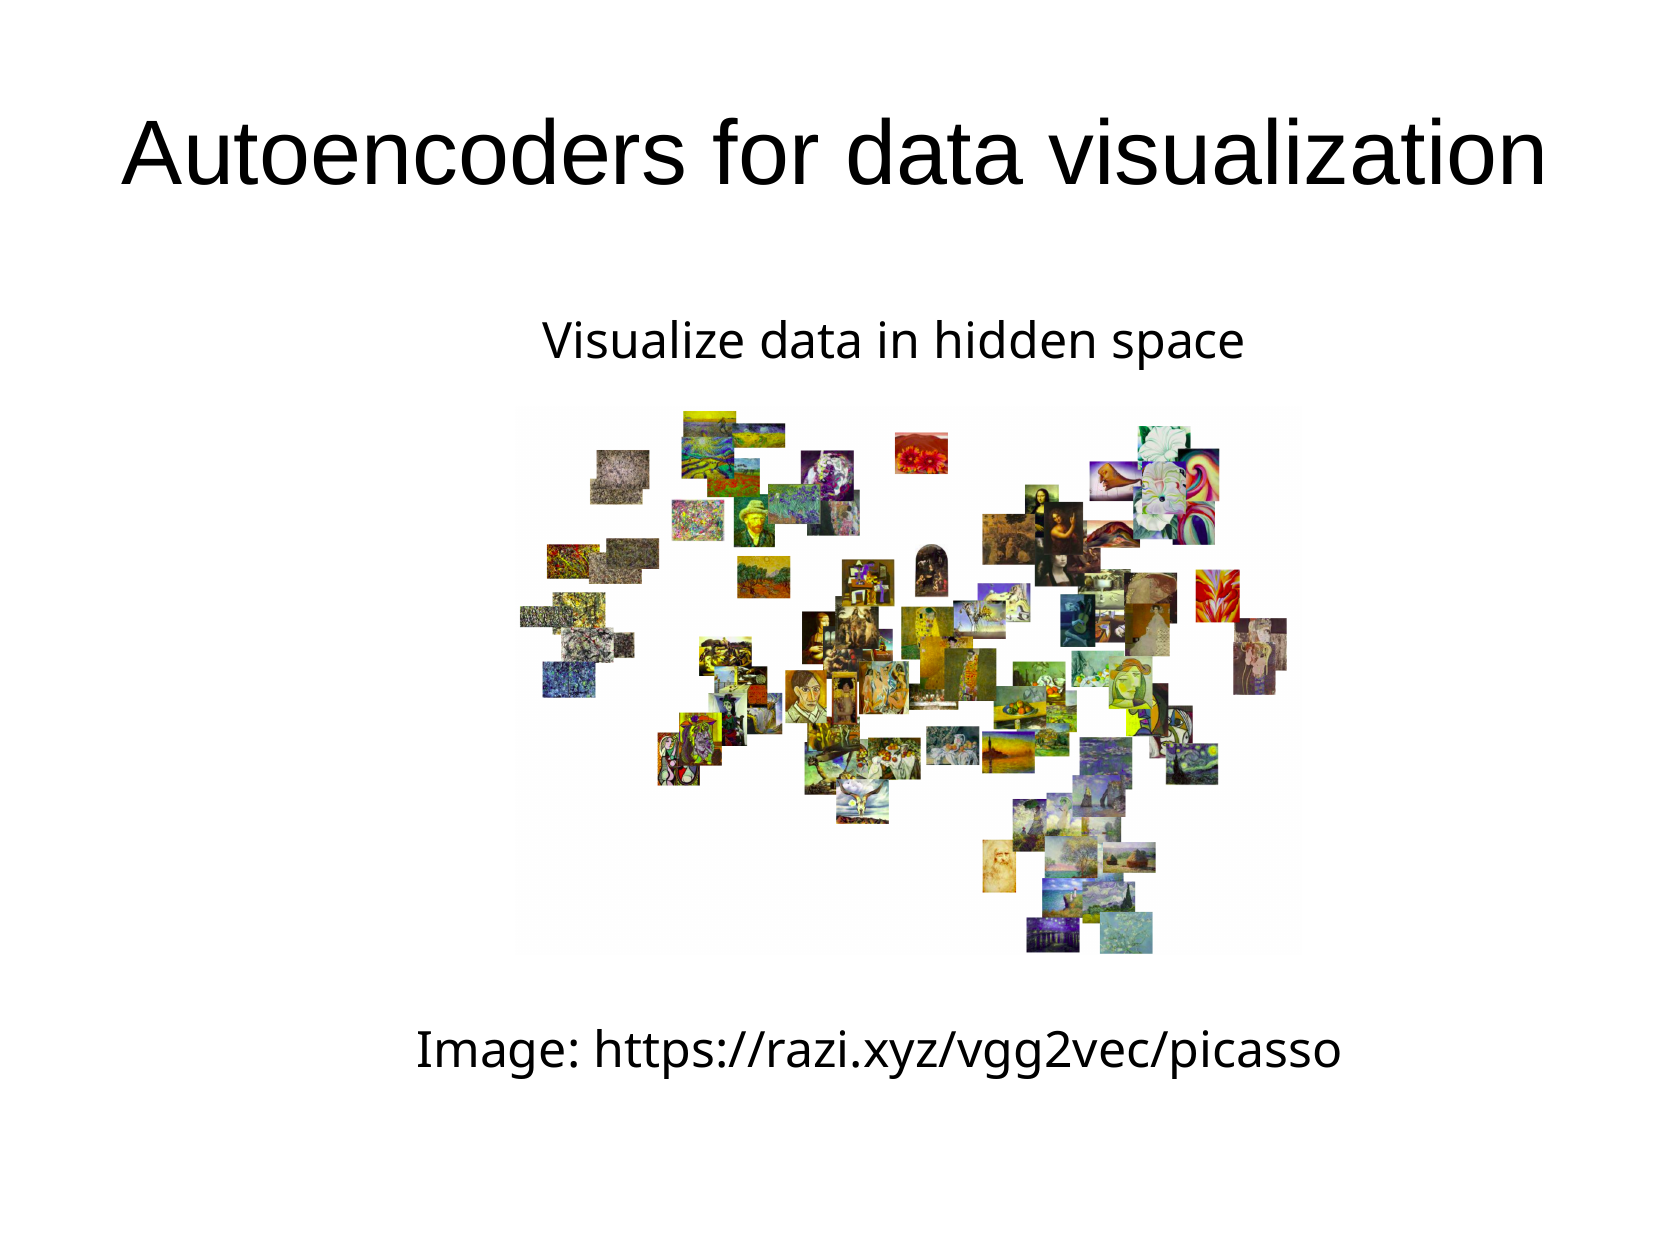

# Autoencoders for data visualization
Visualize data in hidden space
Image: https://razi.xyz/vgg2vec/picasso